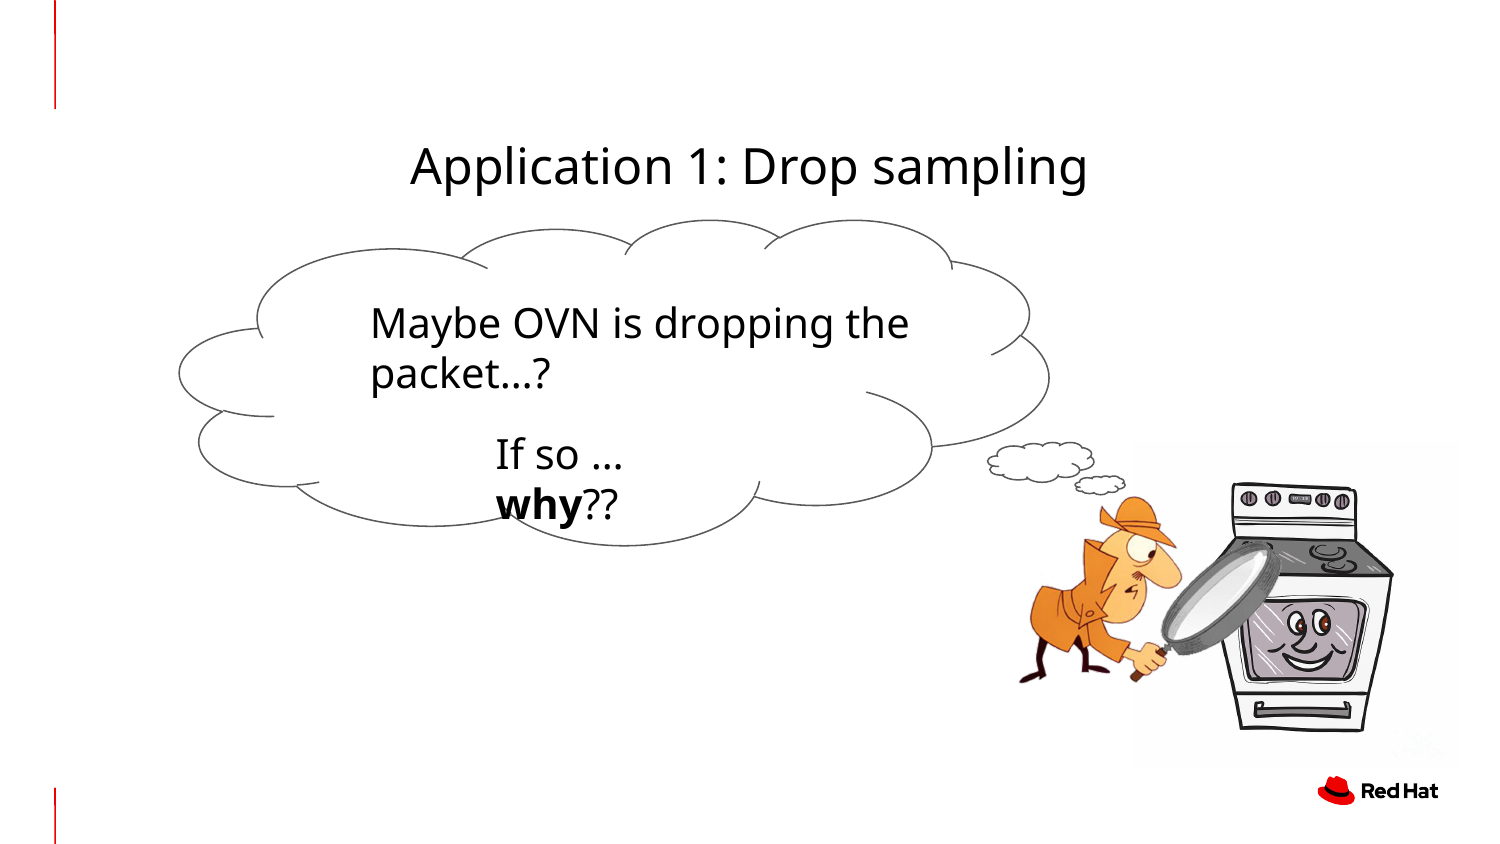

# Application 1: Drop sampling
Maybe OVN is dropping the packet…?
If so … why??